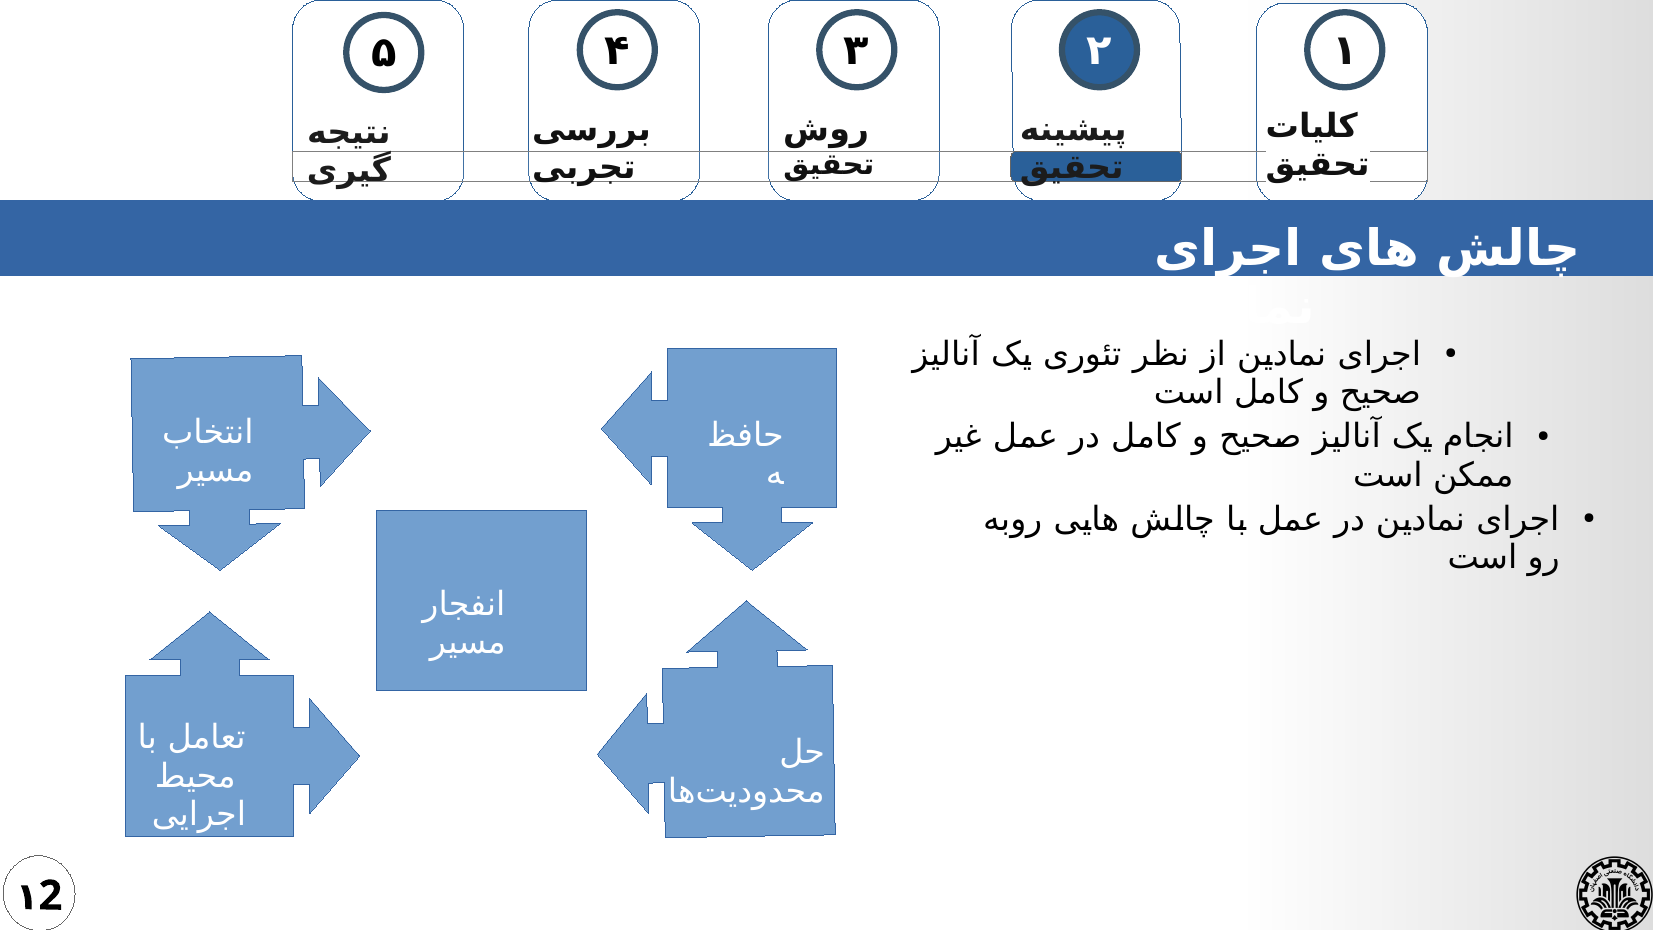

۴
۳
۲
۱
۵
کلیات تحقیق
بررسی تجربی
روش تحقیق
پیشینه تحقیق
نتیجه گیری
چالش های اجرای نمادین
اجرای نمادین از نظر تئوری یک آنالیز صحیح و کامل است
انتخاب مسیر
حافظه
انجام یک آنالیز صحیح و کامل در عمل غیر ممکن است
اجرای نمادین در عمل با چالش هایی روبه رو است
انفجار مسیر
تعامل با
 محیط اجرایی
حل محدودیت‌ها
۱2